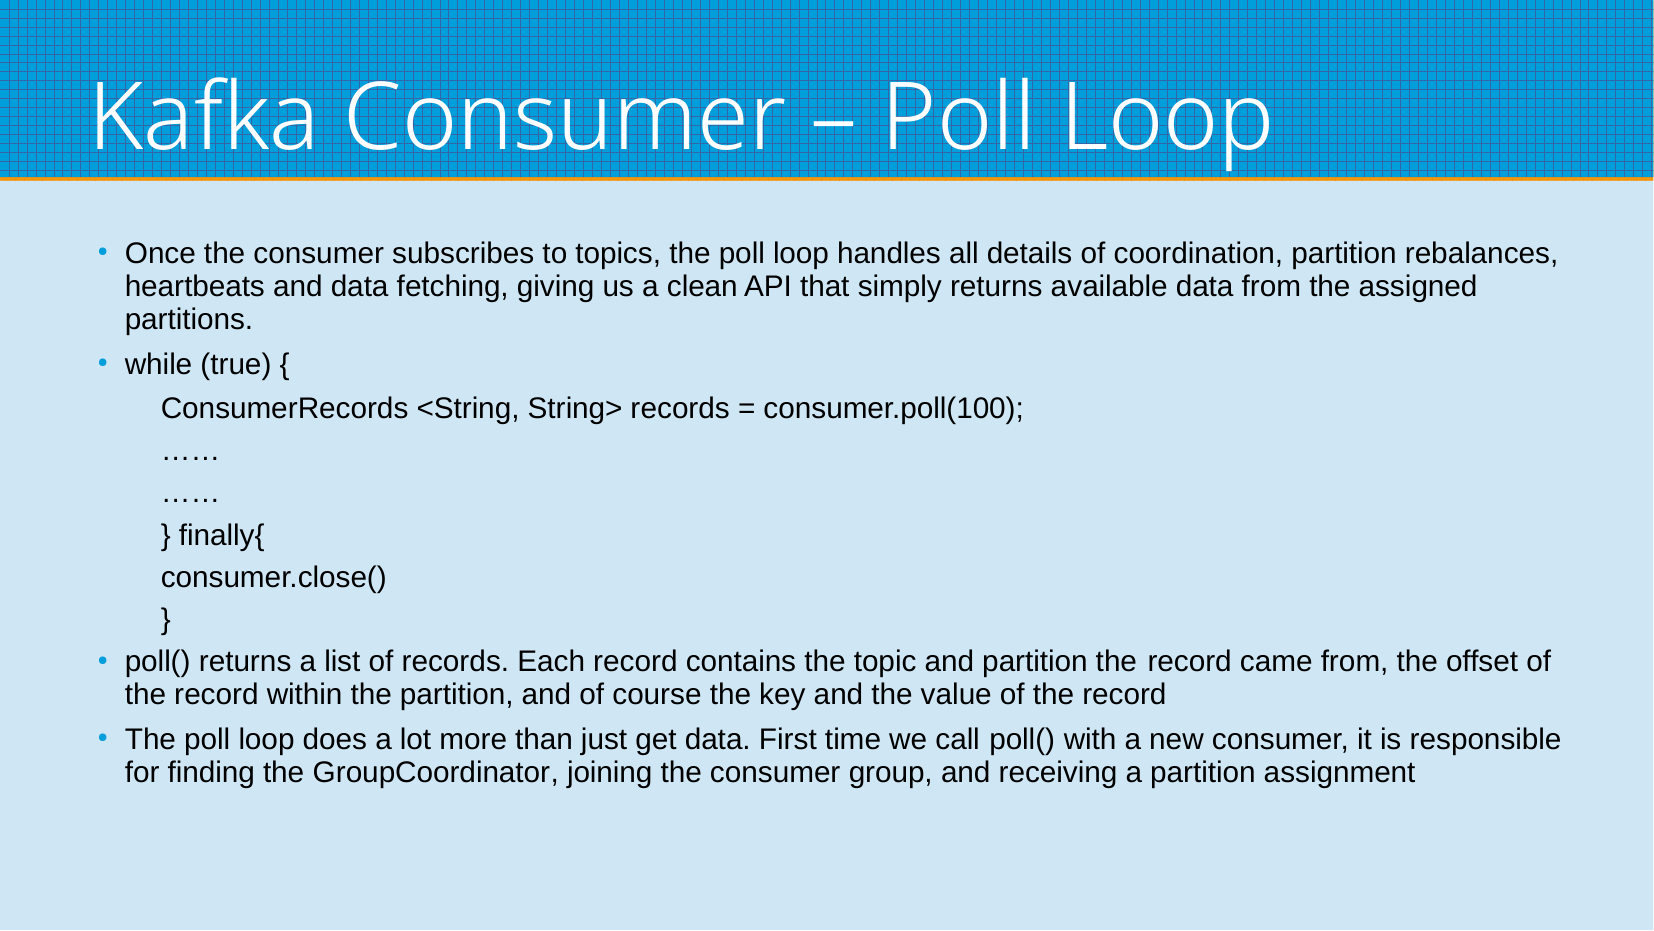

# Kafka Consumer – Poll Loop
Once the consumer subscribes to topics, the poll loop handles all details of coordination, partition rebalances, heartbeats and data fetching, giving us a clean API that simply returns available data from the assigned partitions.
while (true) {
ConsumerRecords <String, String> records = consumer.poll(100);
……
……
} finally{
consumer.close()
}
poll() returns a list of records. Each record contains the topic and partition the record came from, the offset of the record within the partition, and of course the key and the value of the record
The poll loop does a lot more than just get data. First time we call poll() with a new consumer, it is responsible for finding the GroupCoordinator, joining the consumer group, and receiving a partition assignment